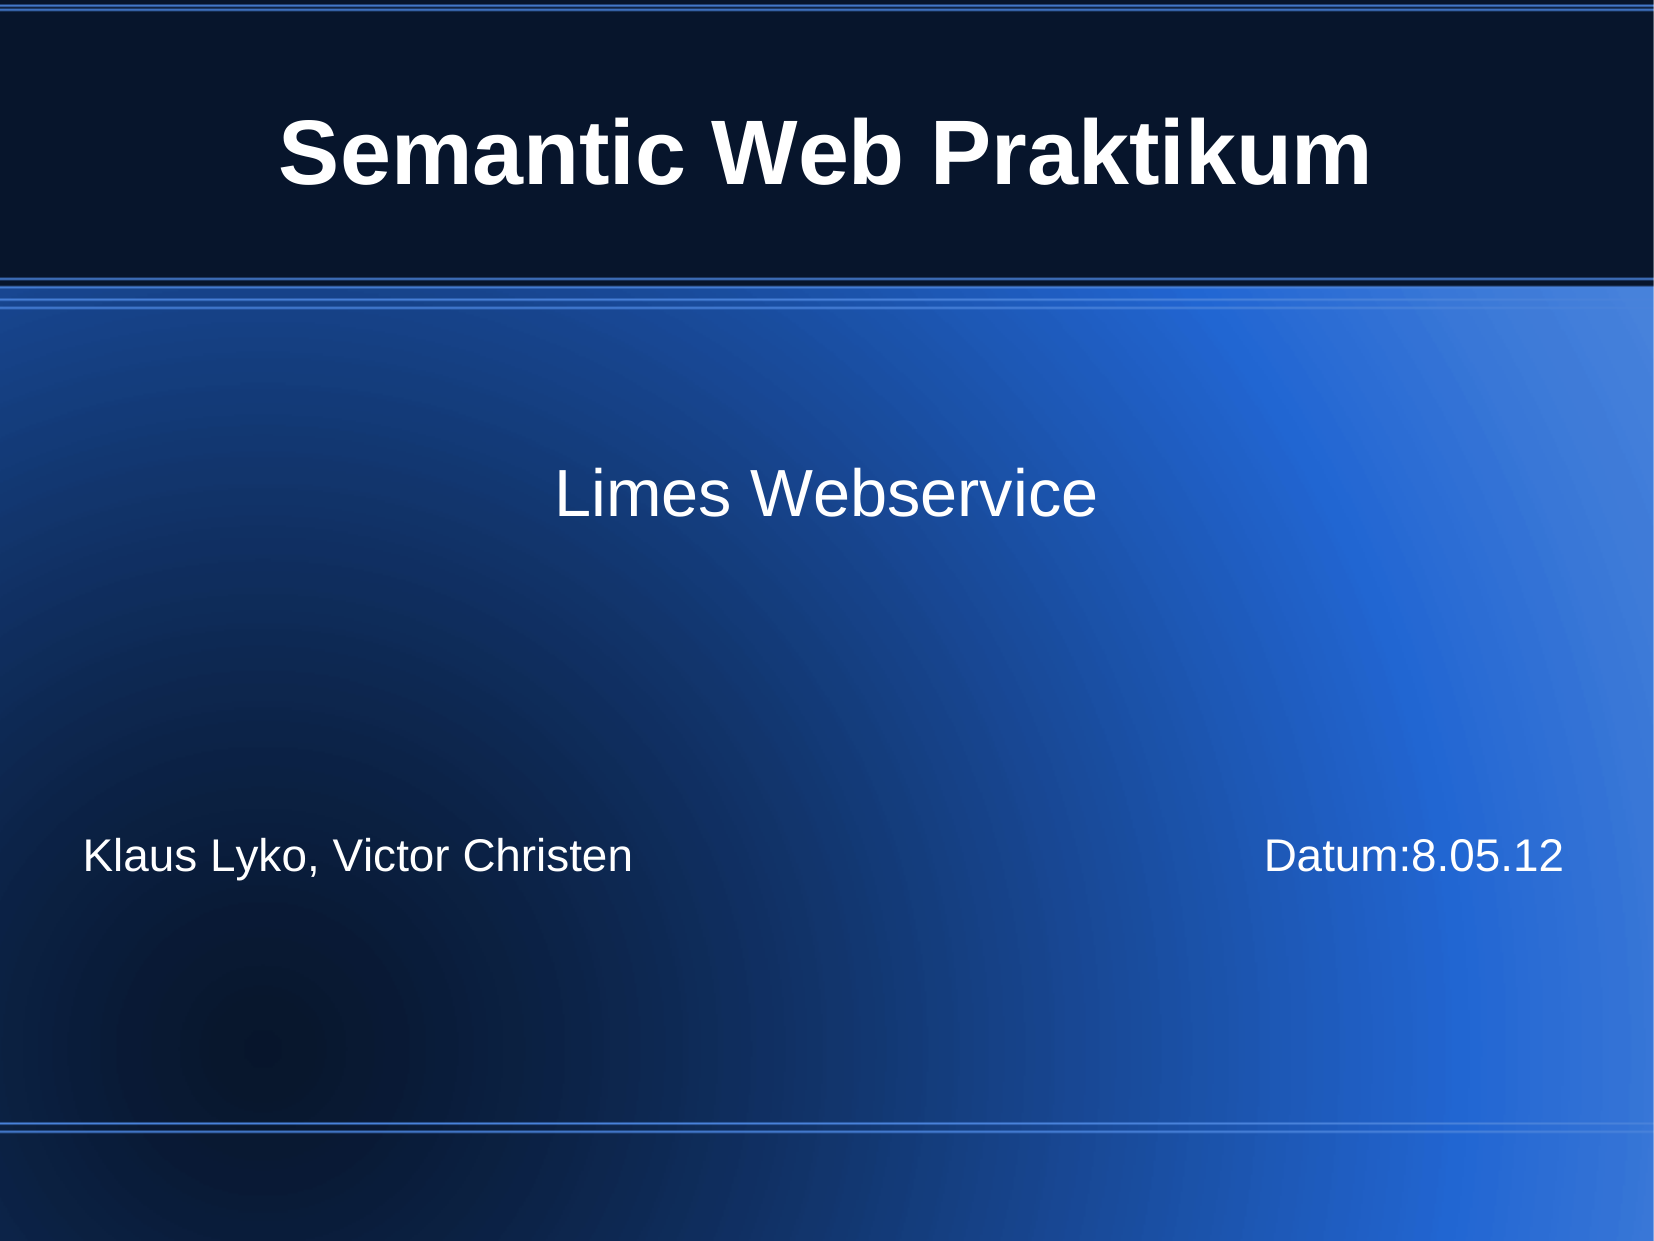

# Semantic Web Praktikum
Limes Webservice
Klaus Lyko, Victor Christen 									Datum:8.05.12